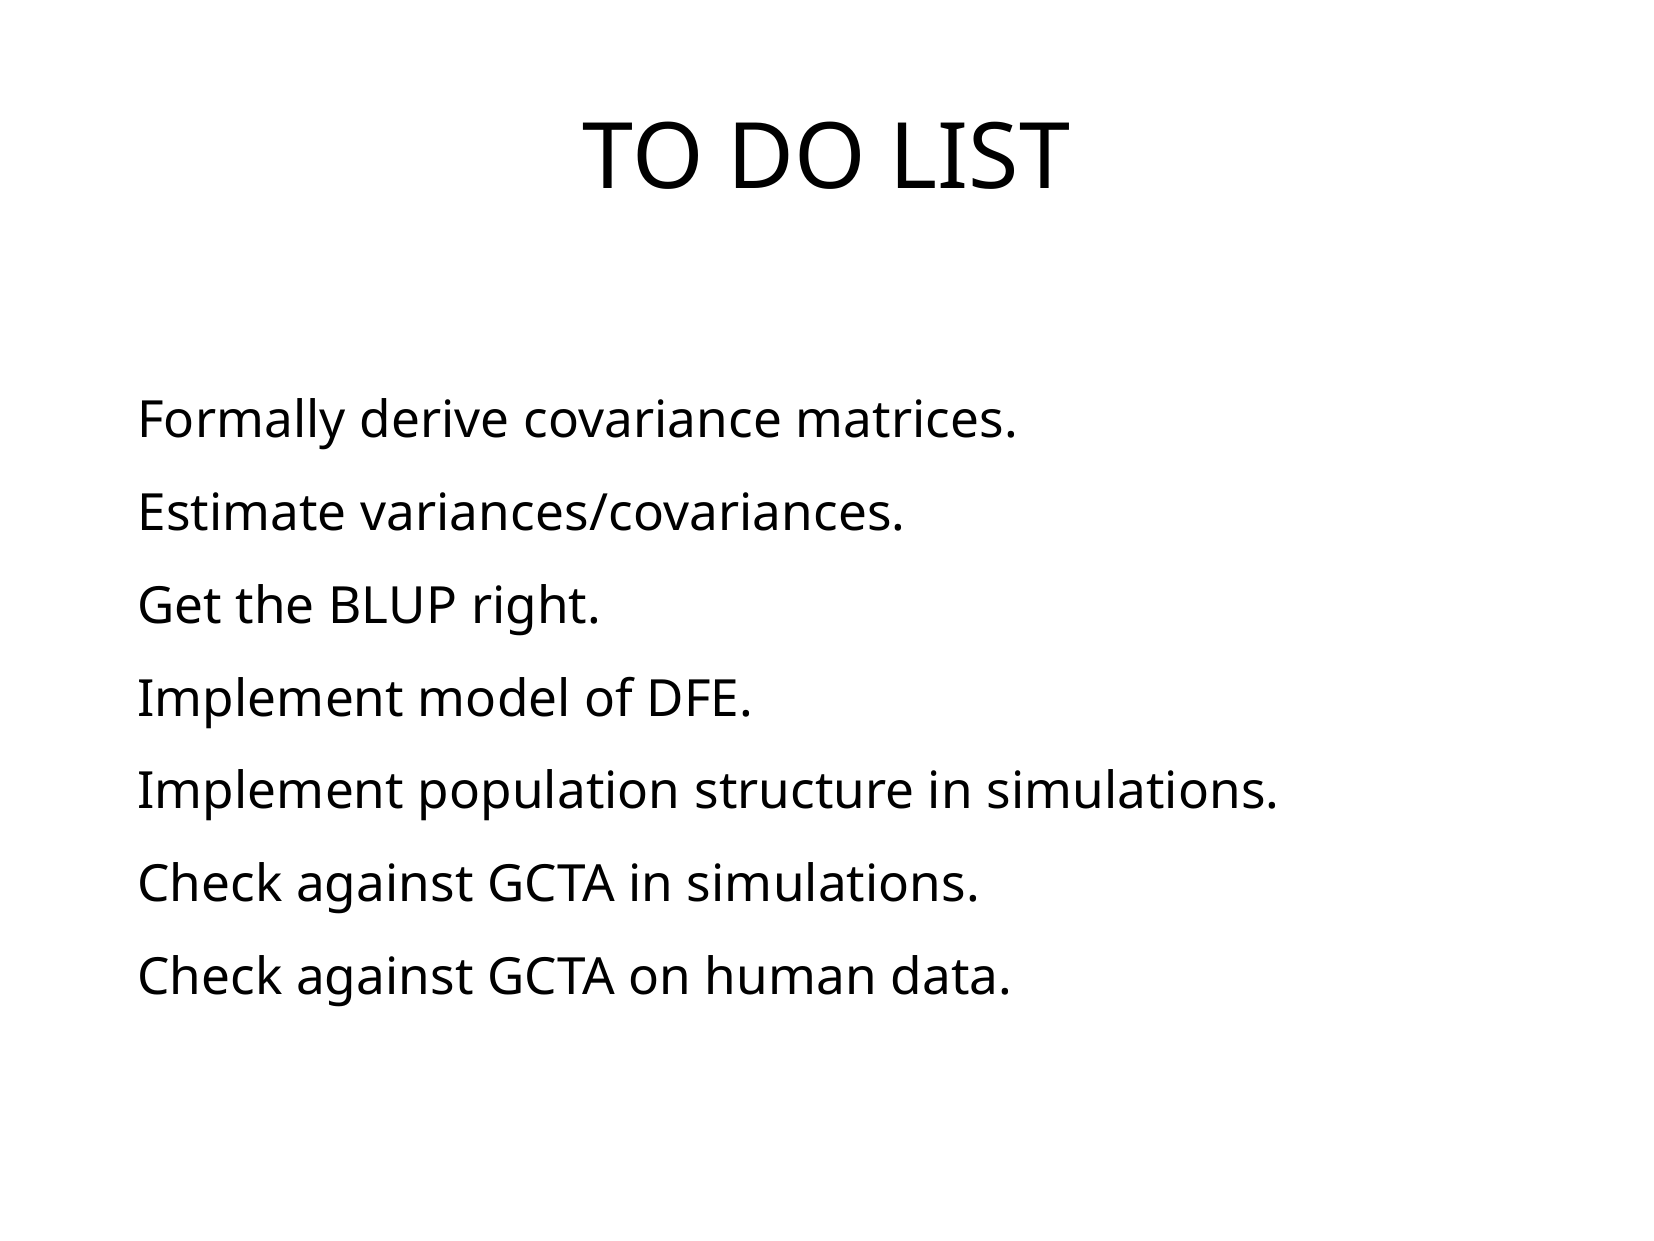

# TO DO LIST
Formally derive covariance matrices.
Estimate variances/covariances.
Get the BLUP right.
Implement model of DFE.
Implement population structure in simulations.
Check against GCTA in simulations.
Check against GCTA on human data.